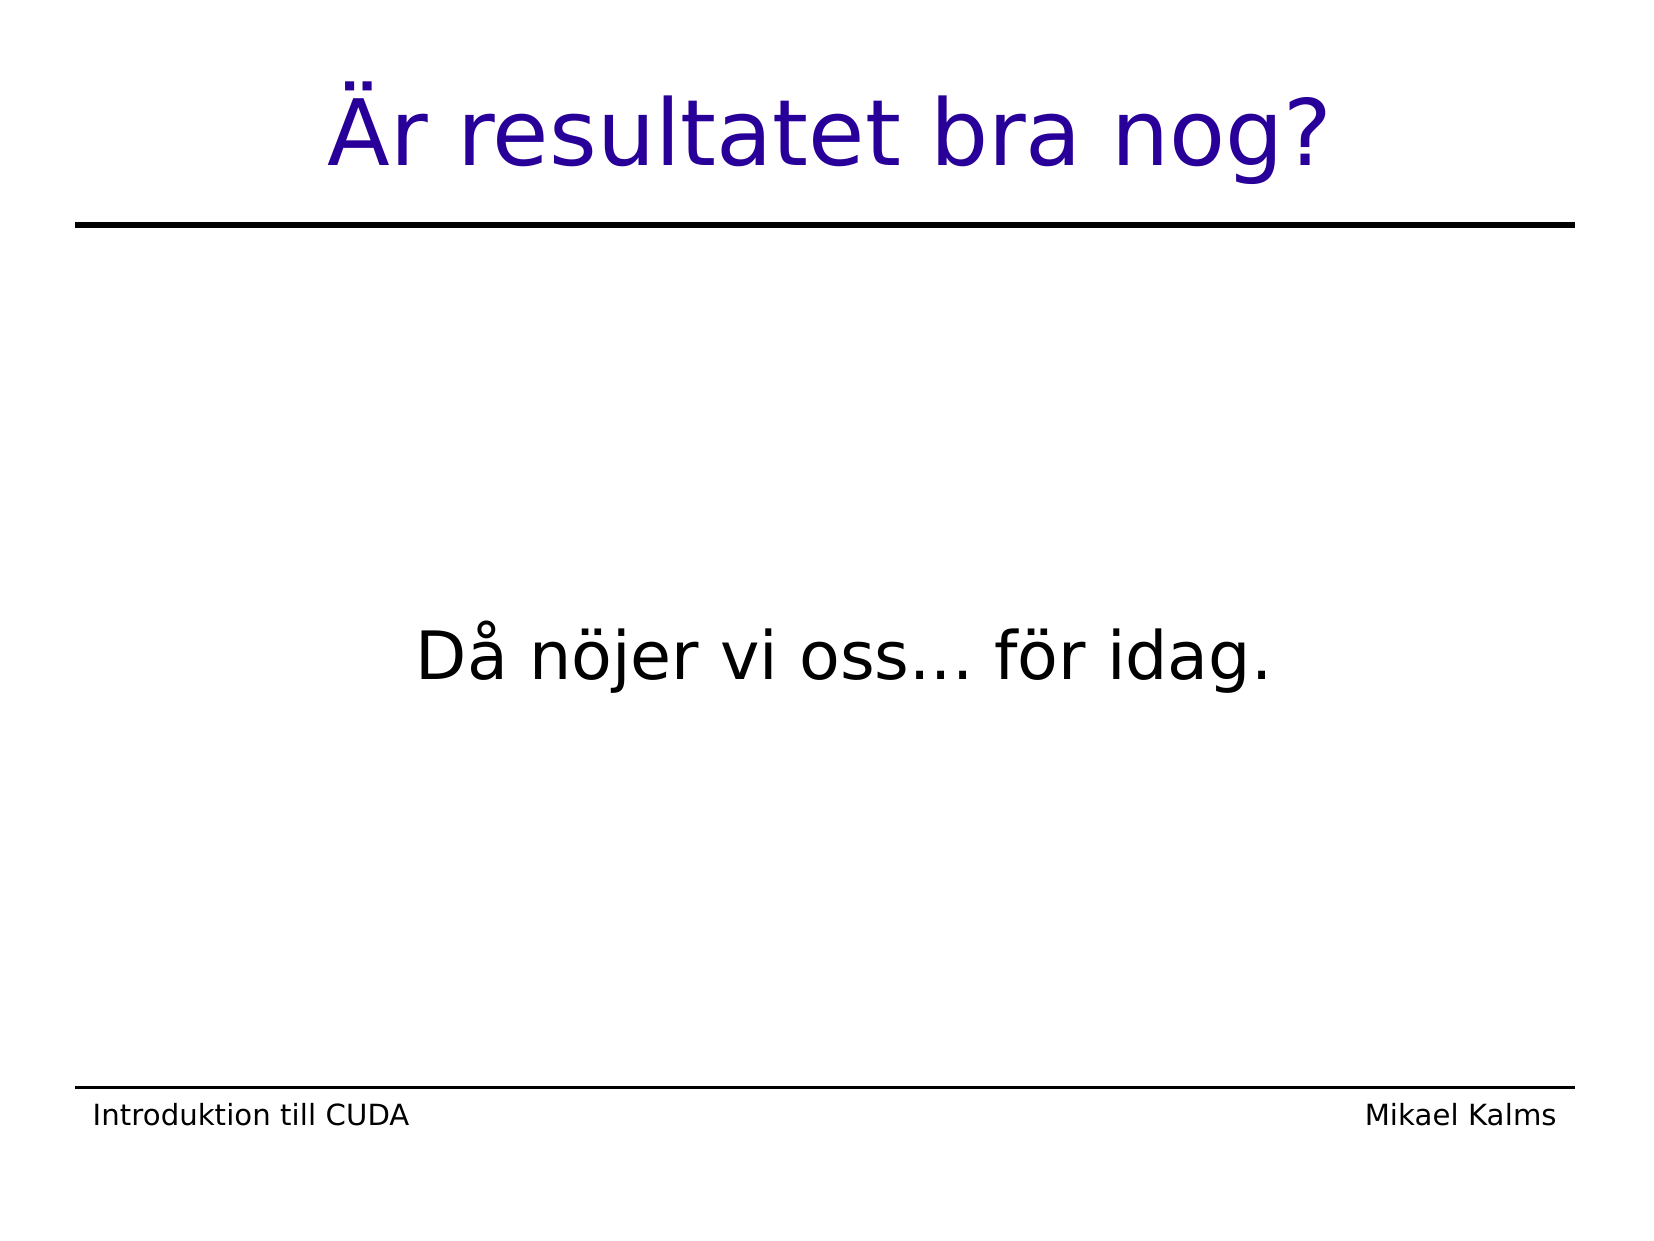

# Är resultatet bra nog?
Då nöjer vi oss... för idag.
Introduktion till CUDA
Mikael Kalms